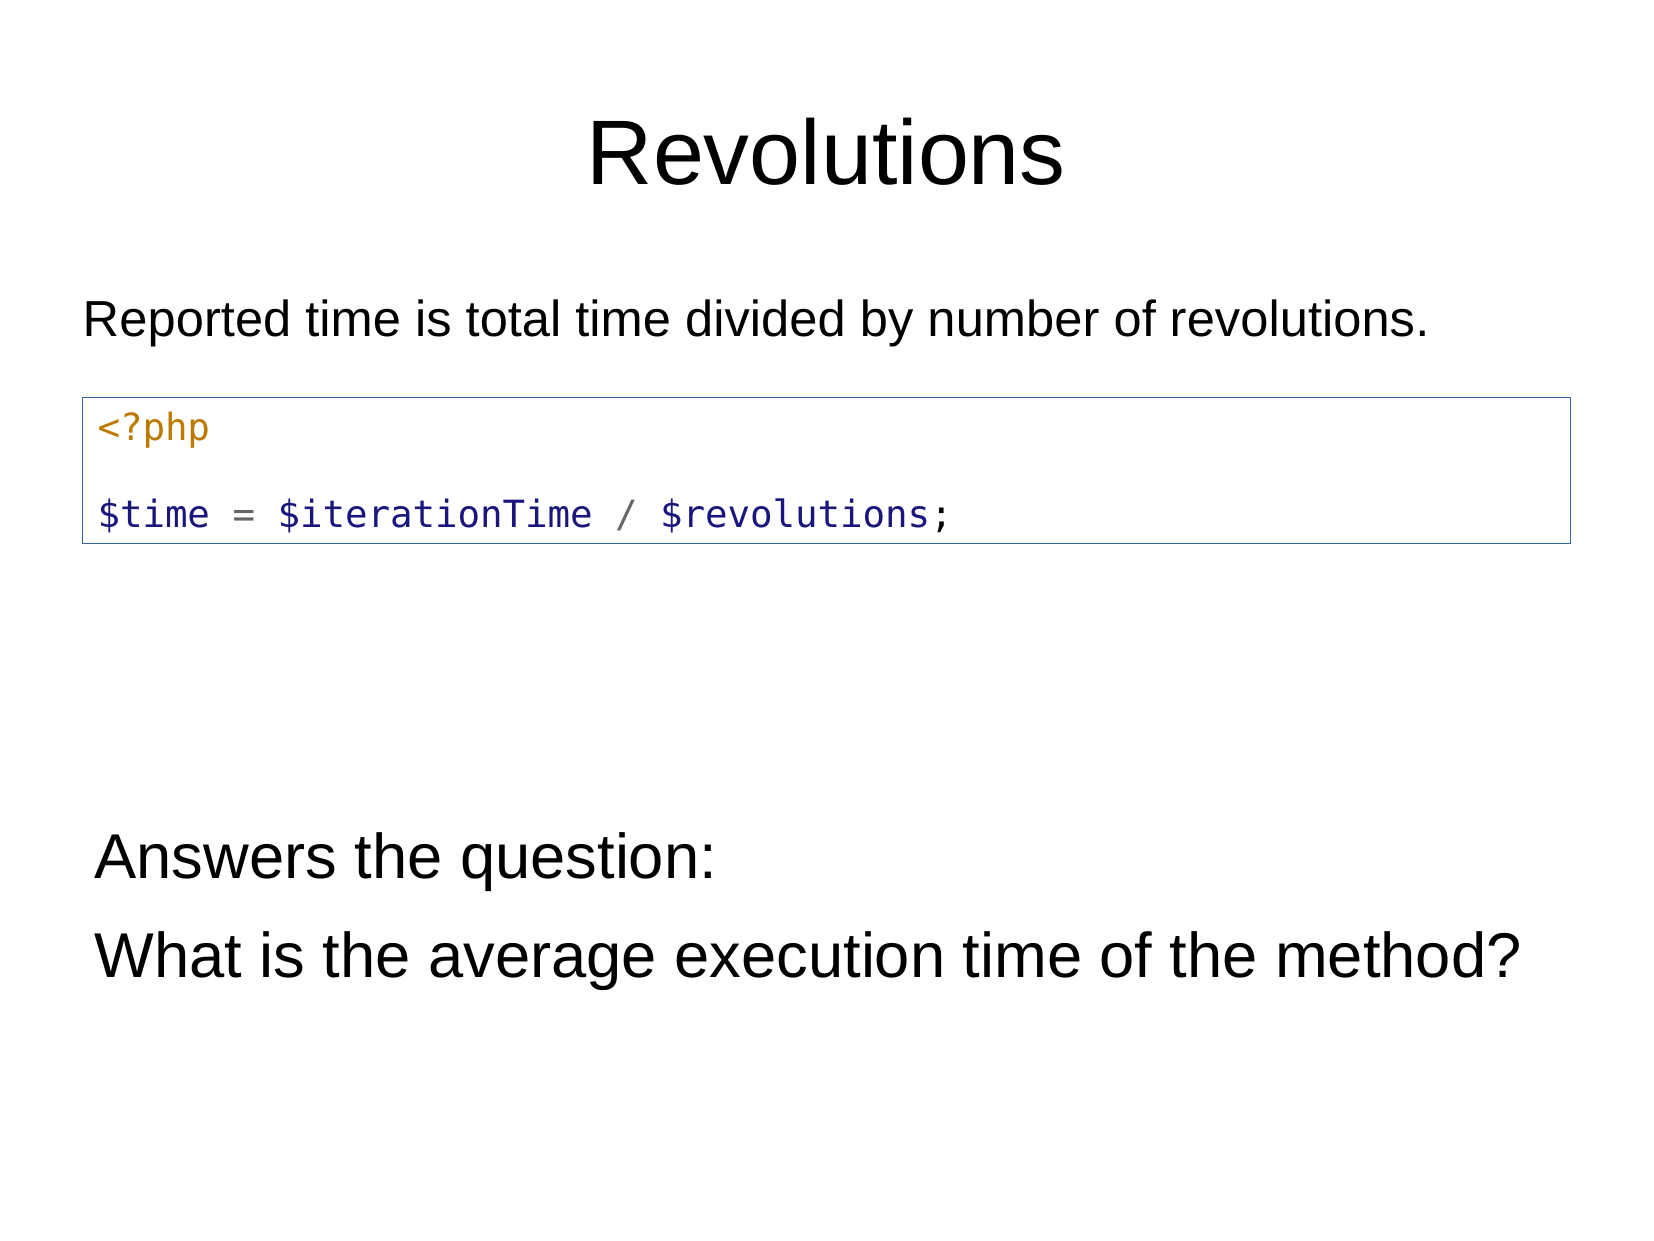

# Revolutions
Reported time is total time divided by number of revolutions.
<?php
$time = $iterationTime / $revolutions;
Answers the question:
What is the average execution time of the method?